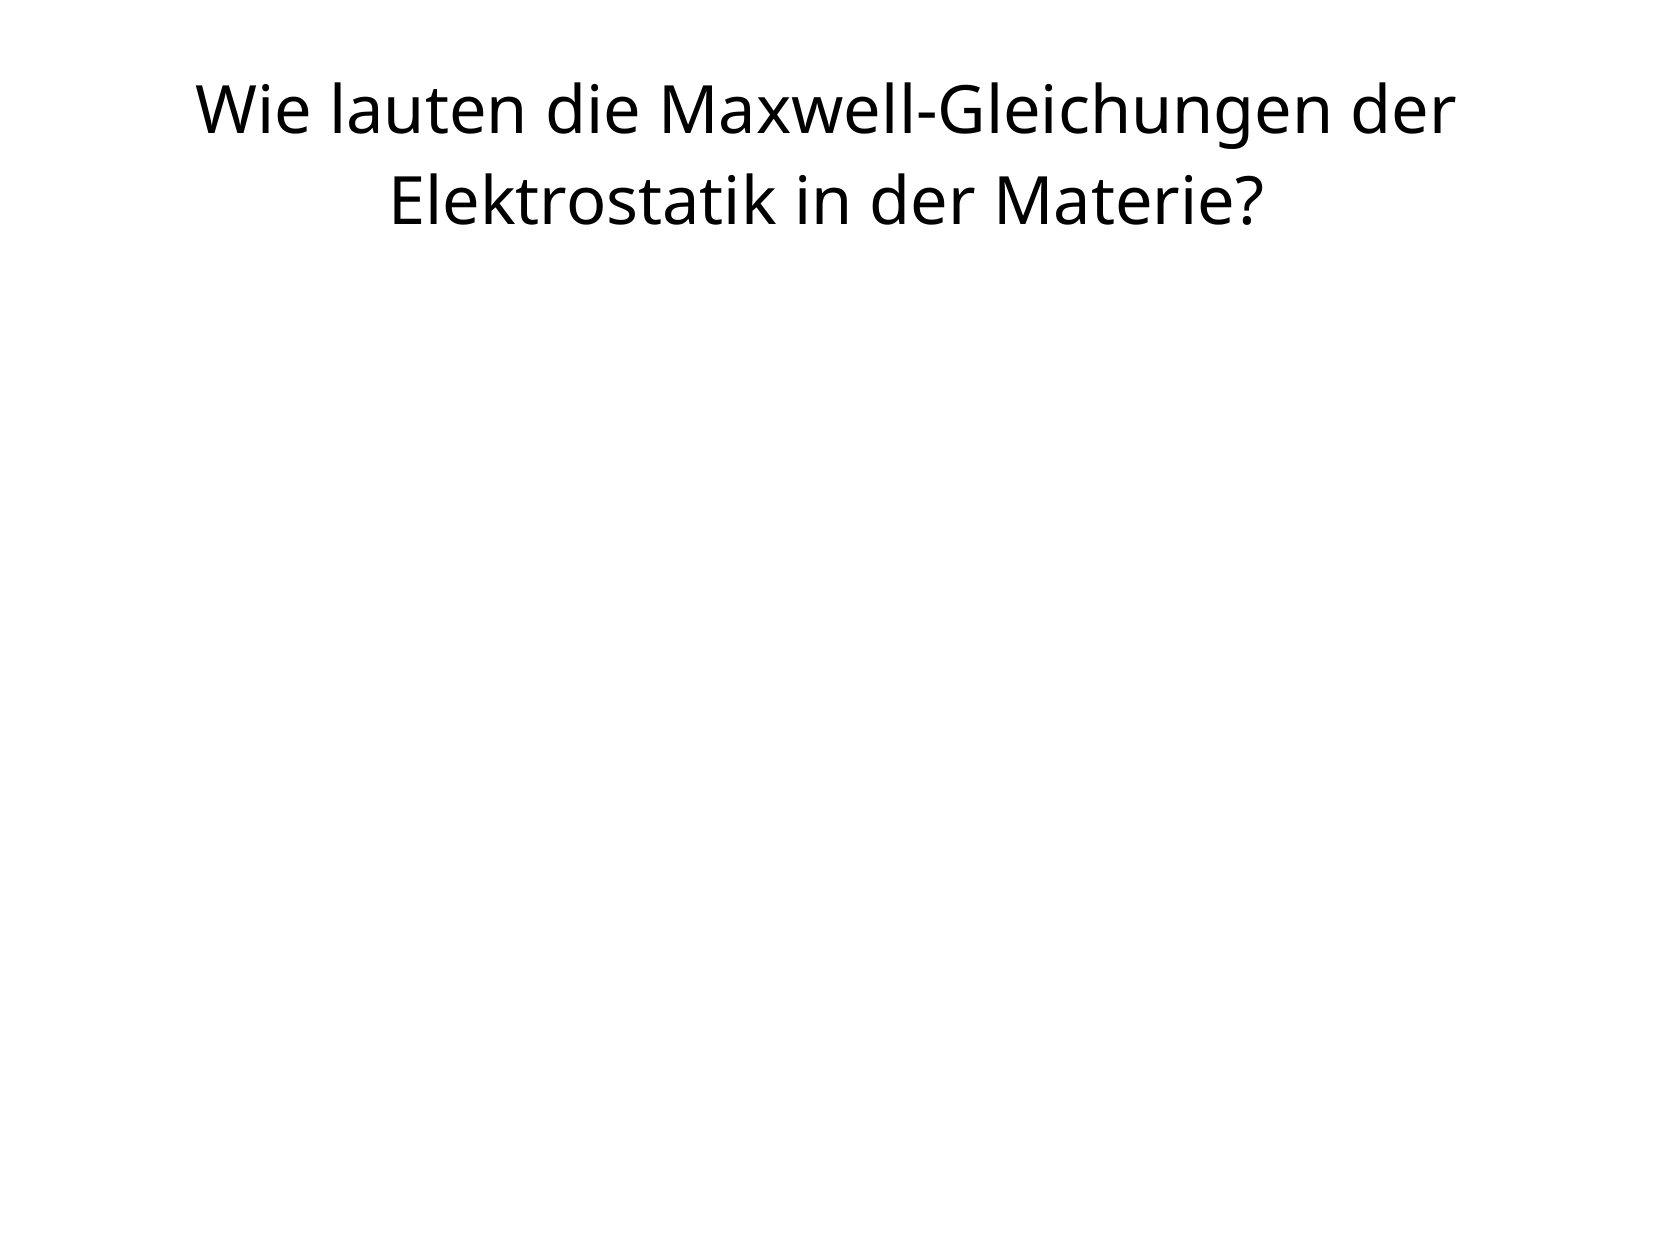

# Wie lauten die Maxwell-Gleichungen der Elektrostatik in der Materie?